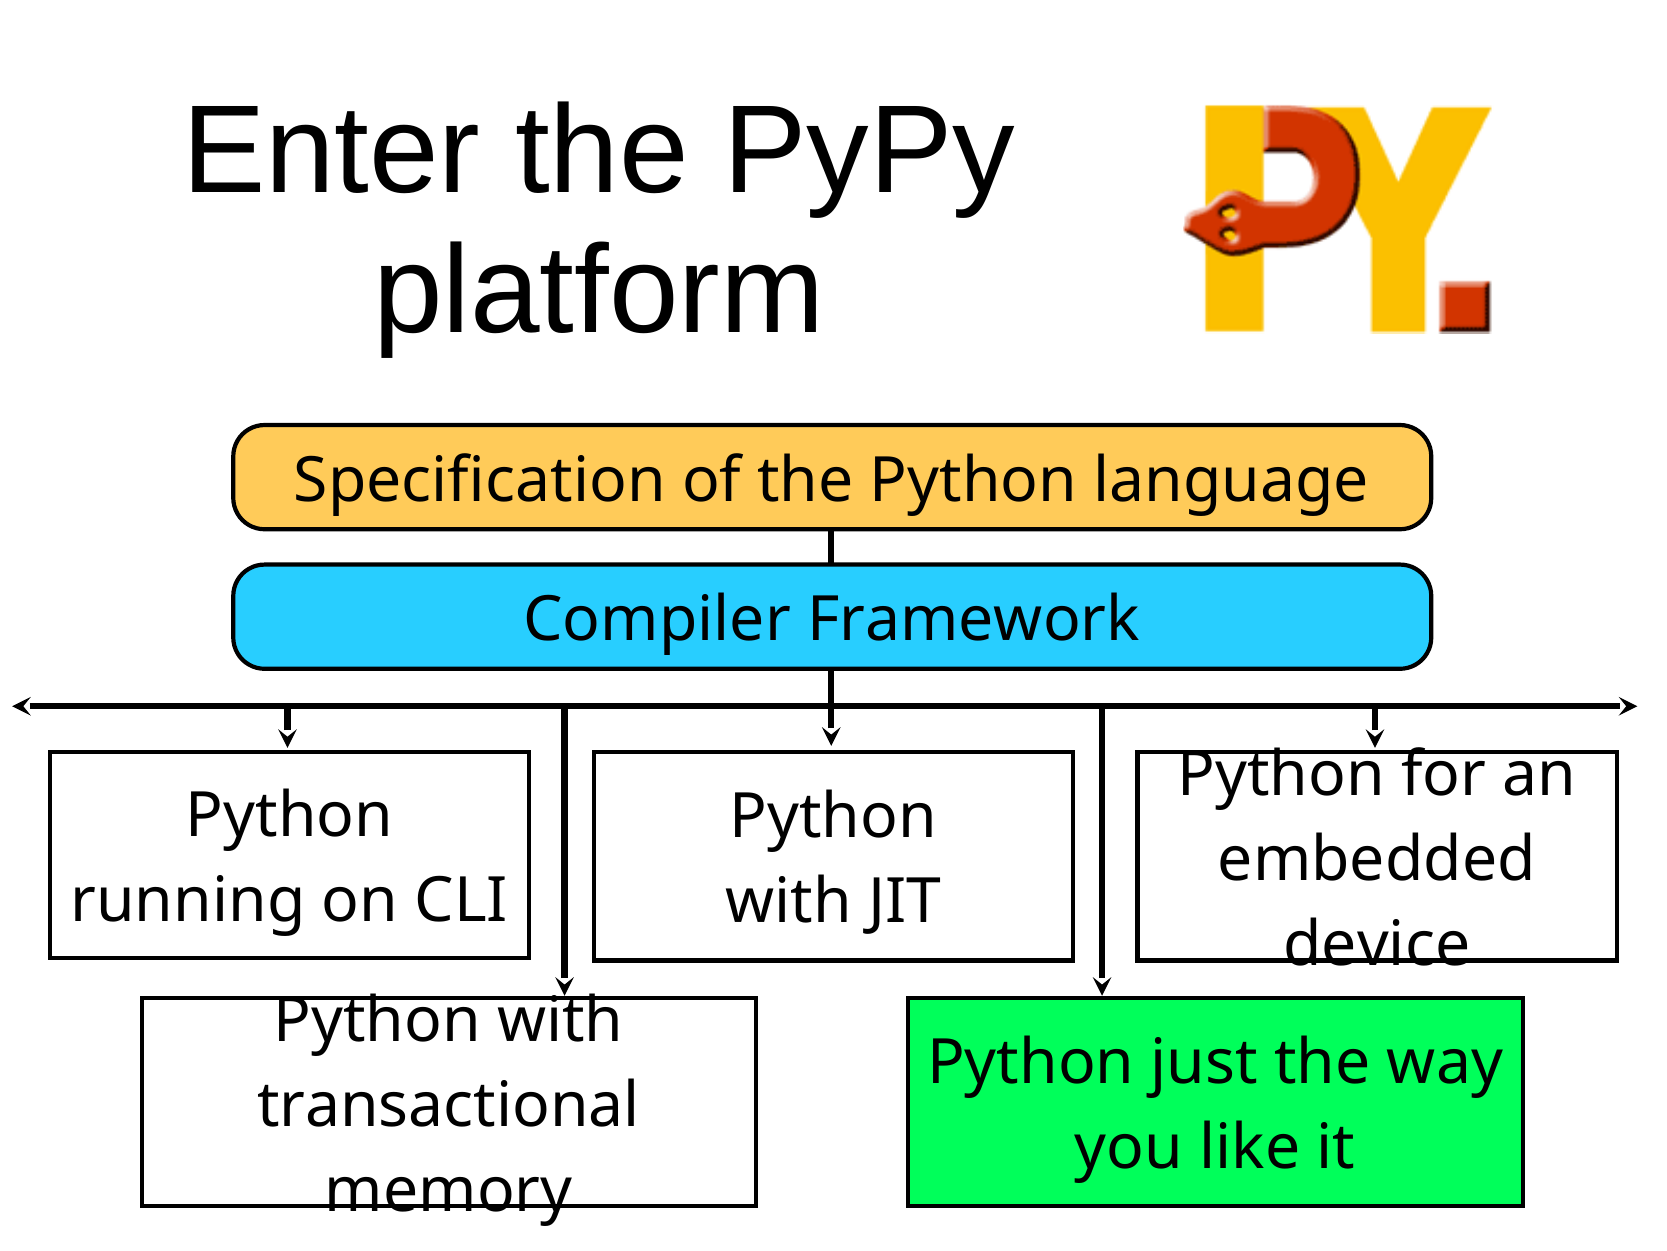

# Enter the PyPy platform
Specification of the Python language
Compiler Framework
Python
running on CLI
Python
with JIT
Python for an embedded device
Python with transactional memory
Python just the way you like it